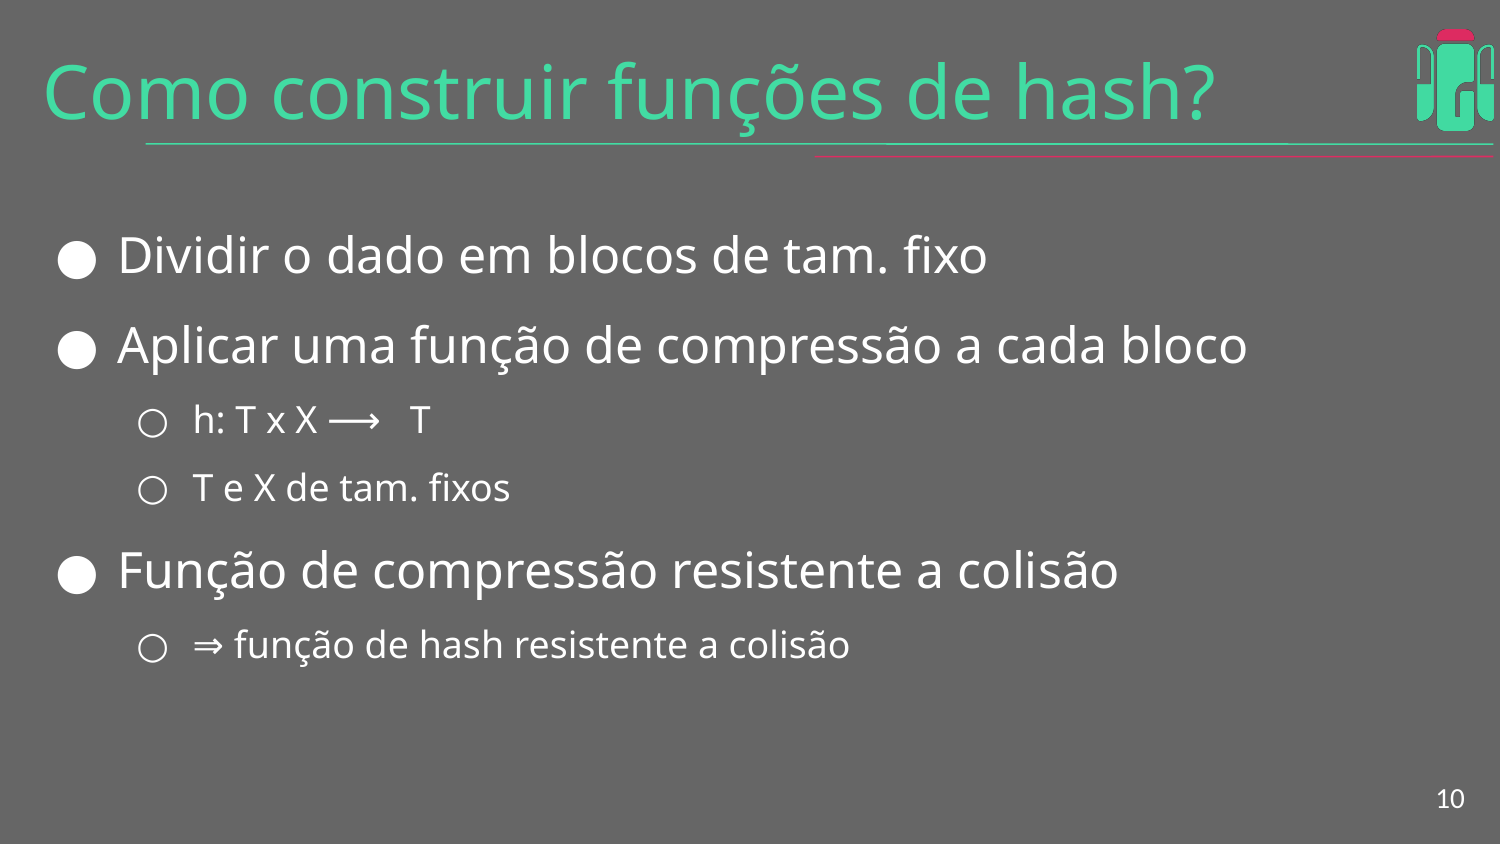

# Como construir funções de hash?
Dividir o dado em blocos de tam. fixo
Aplicar uma função de compressão a cada bloco
h: T x X ⟶ T
T e X de tam. fixos
Função de compressão resistente a colisão
⇒ função de hash resistente a colisão